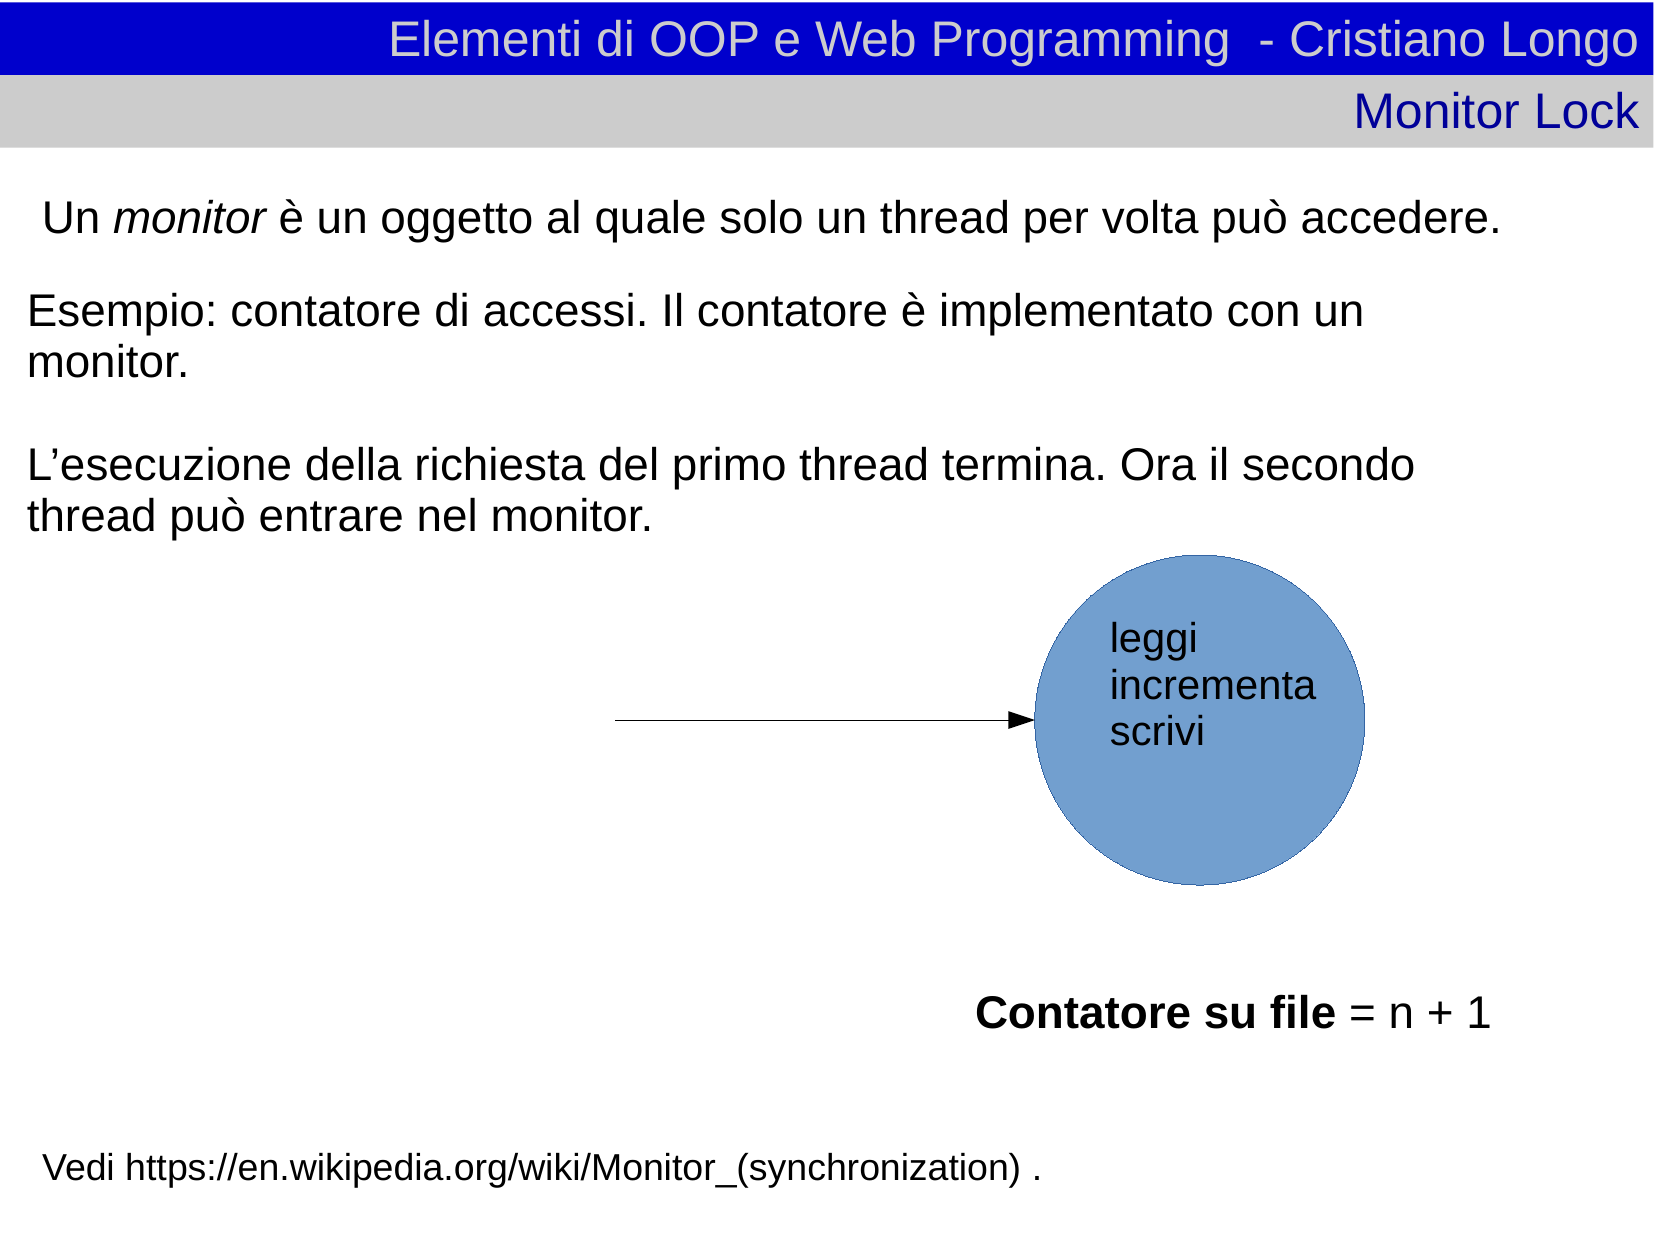

# Elementi di OOP e Web Programming - Cristiano Longo
Monitor Lock
Un monitor è un oggetto al quale solo un thread per volta può accedere.
Esempio: contatore di accessi. Il contatore è implementato con un monitor.
L’esecuzione della richiesta del primo thread termina. Ora il secondo thread può entrare nel monitor.
leggi
incrementa
scrivi
Contatore su file = n + 1
Vedi https://en.wikipedia.org/wiki/Monitor_(synchronization) .